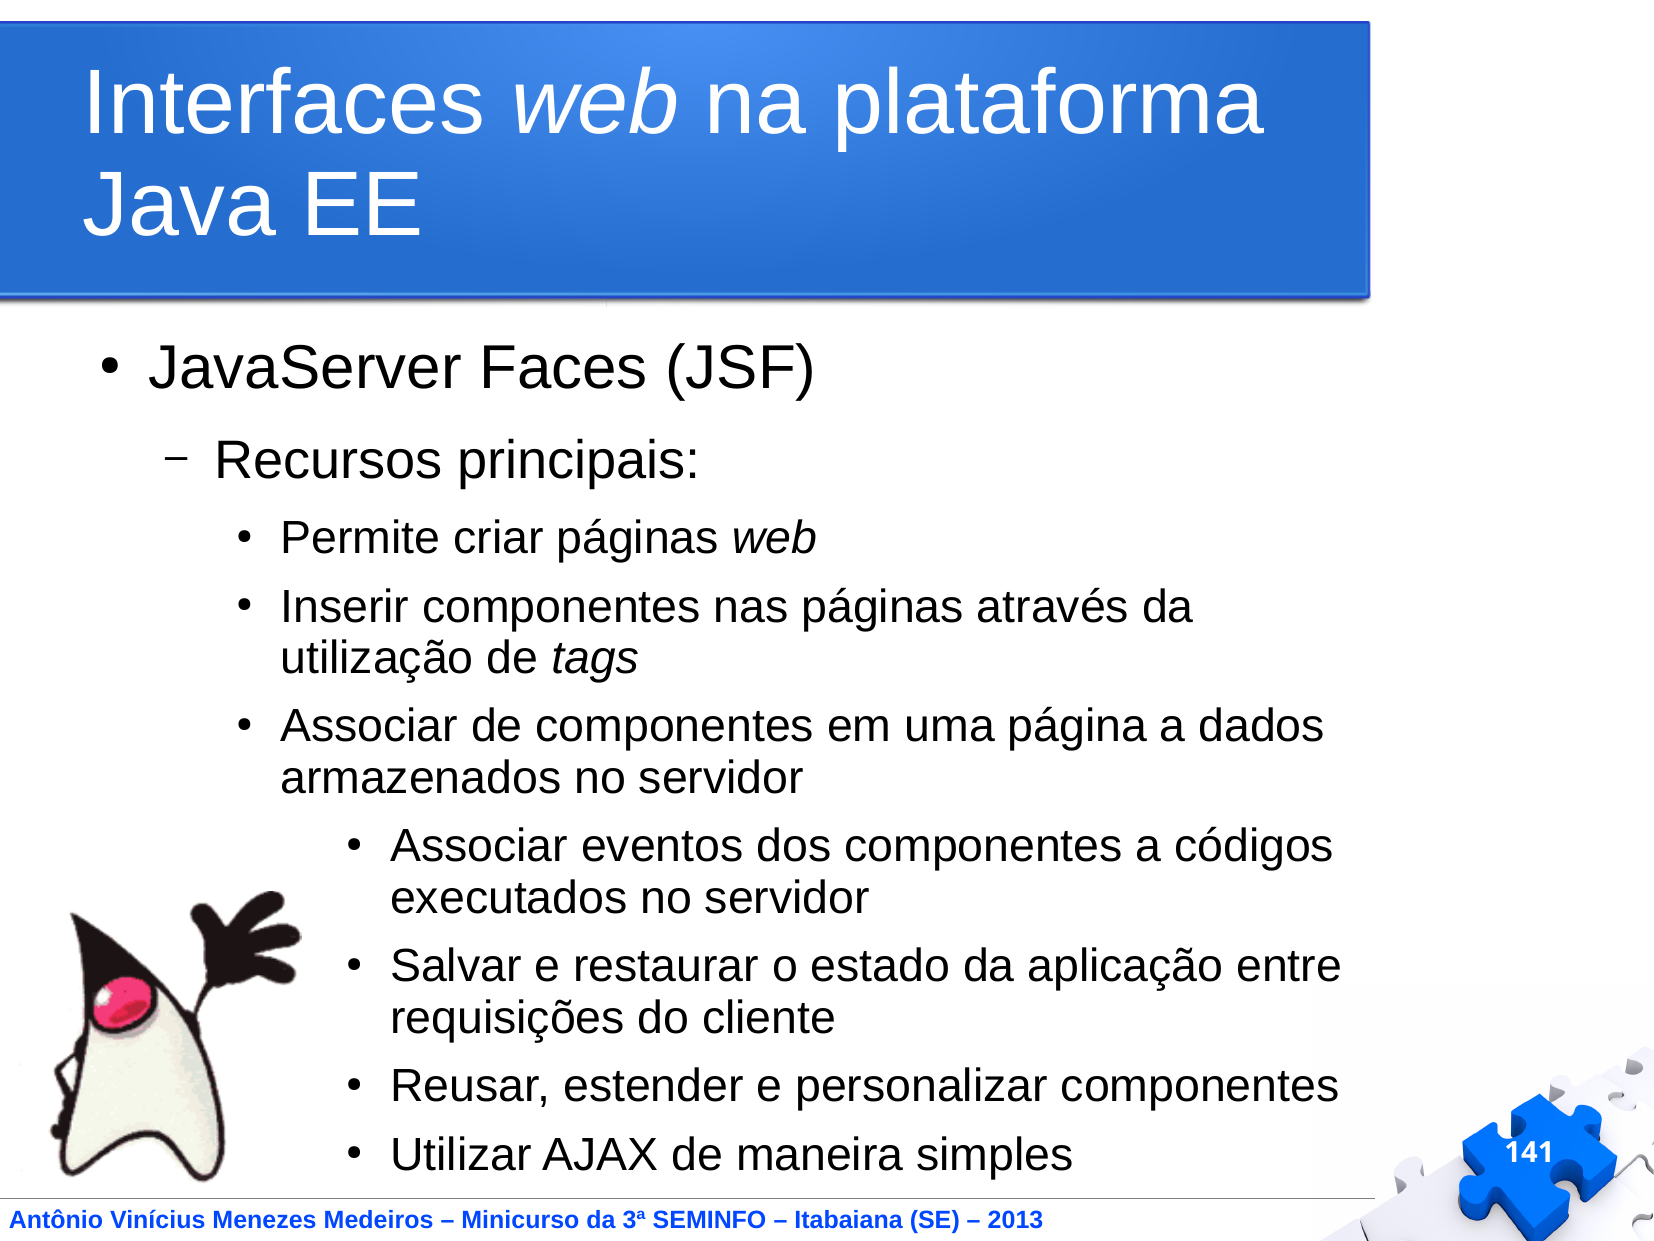

# Interfaces web na plataforma Java EE
JavaServer Faces (JSF)
Recursos principais:
Permite criar páginas web
Inserir componentes nas páginas através da utilização de tags
Associar de componentes em uma página a dados armazenados no servidor
Associar eventos dos componentes a códigos executados no servidor
Salvar e restaurar o estado da aplicação entre requisições do cliente
Reusar, estender e personalizar componentes
Utilizar AJAX de maneira simples
141